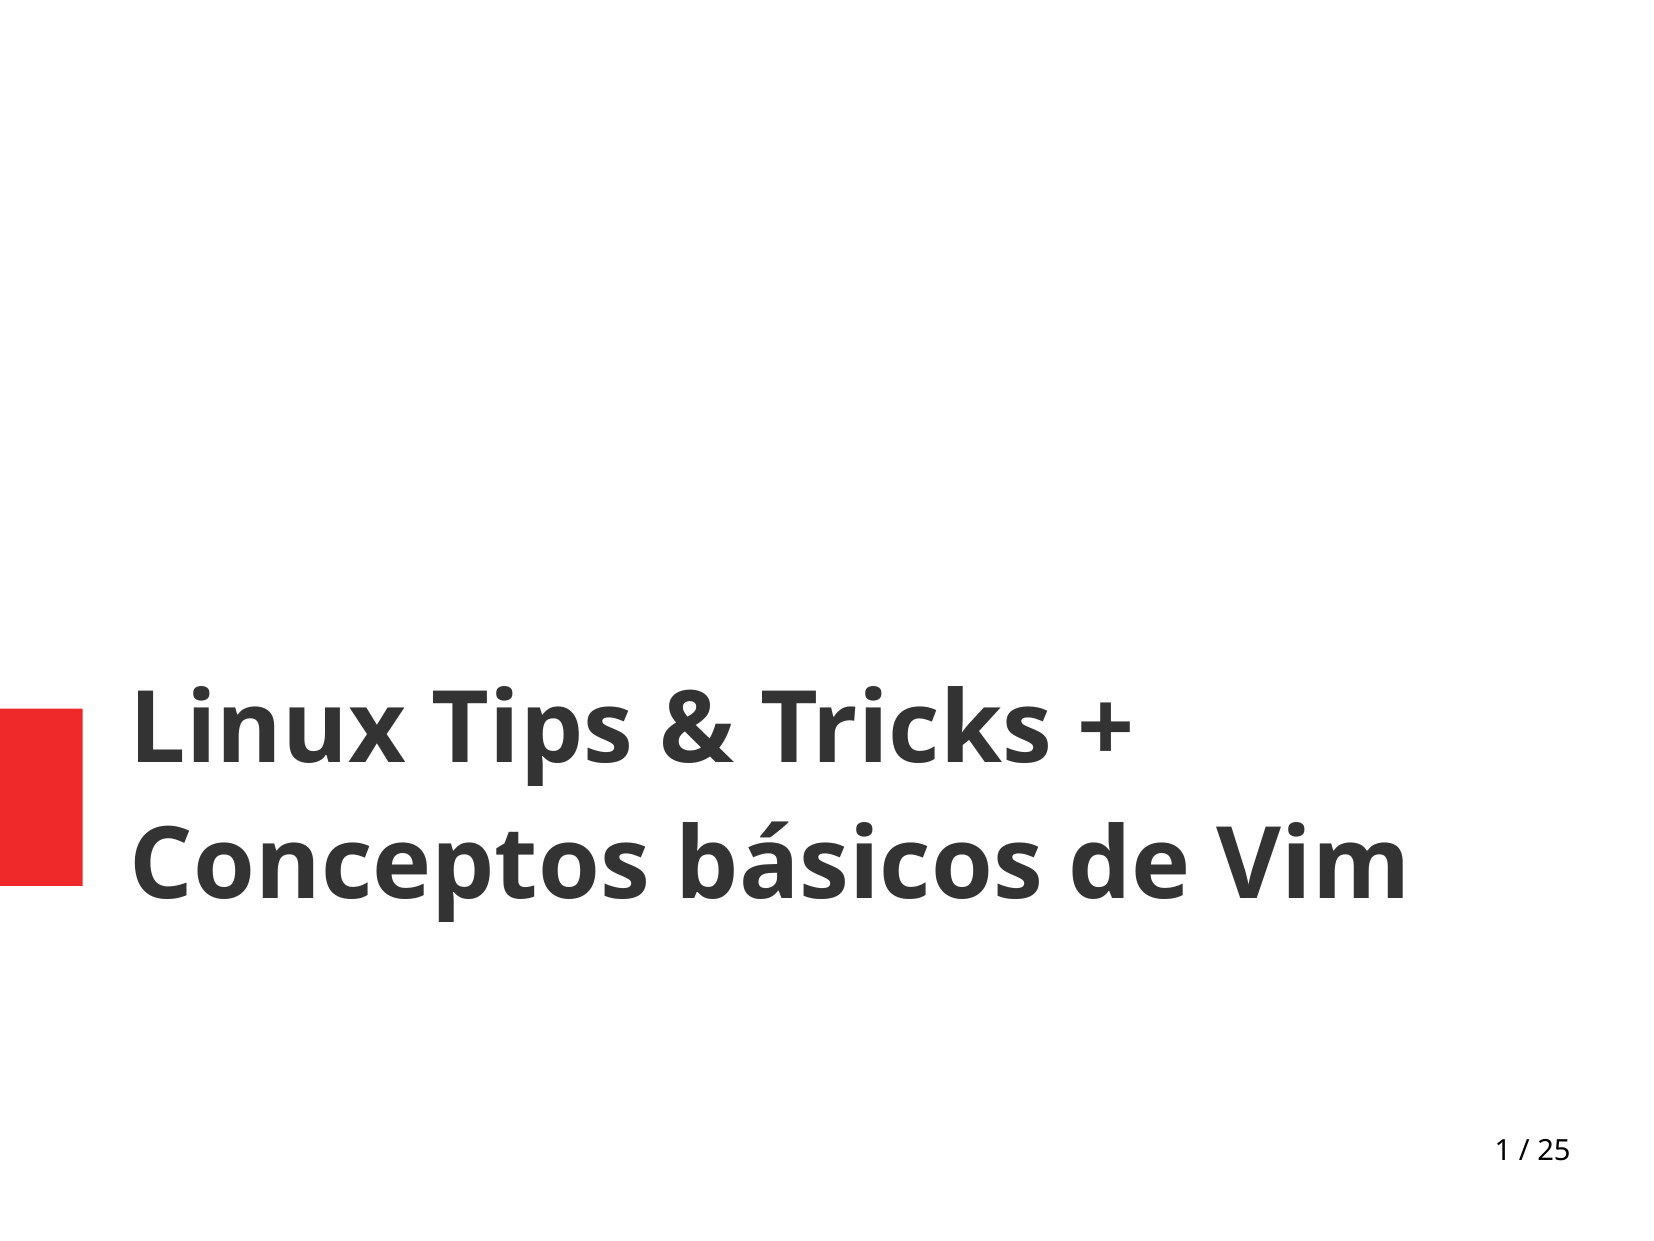

# Linux Tips & Tricks + Conceptos básicos de Vim
1